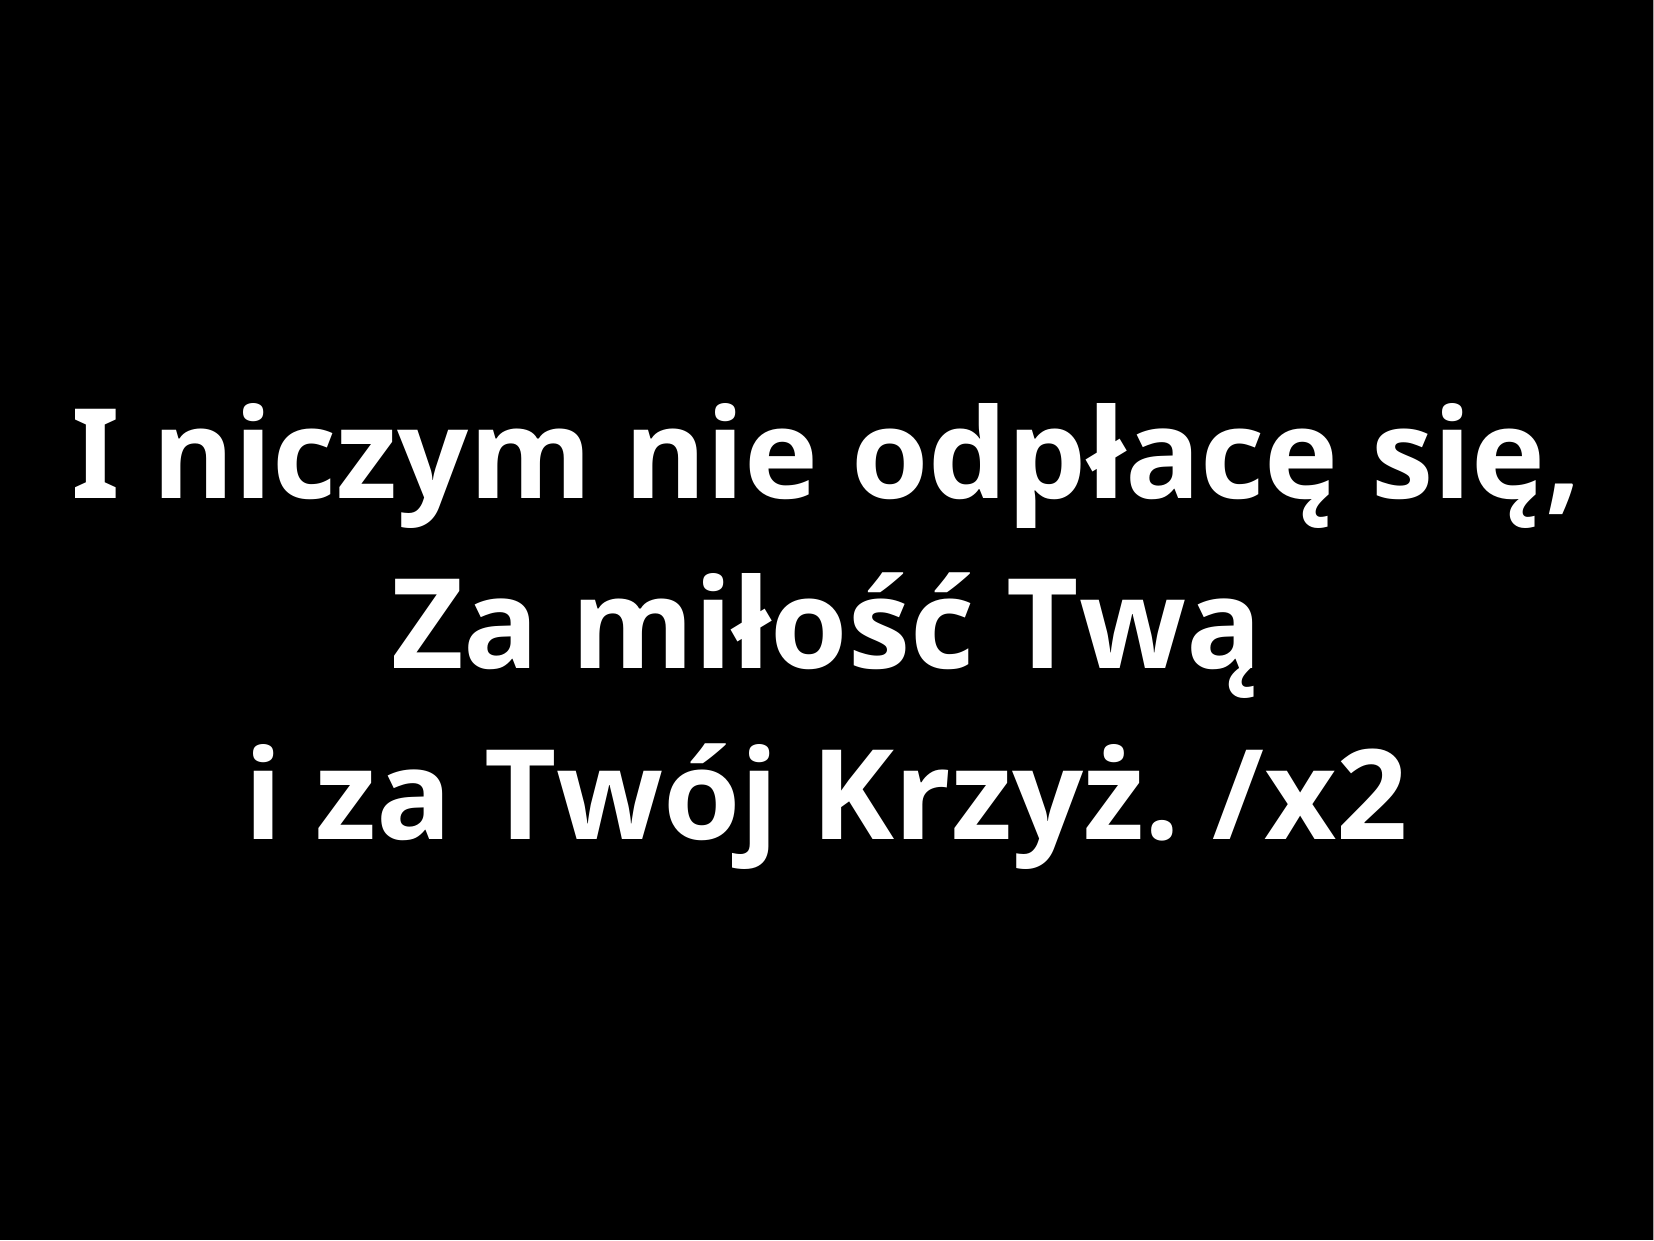

# I niczym nie odpłacę się, Za miłość Twą i za Twój Krzyż. /x2